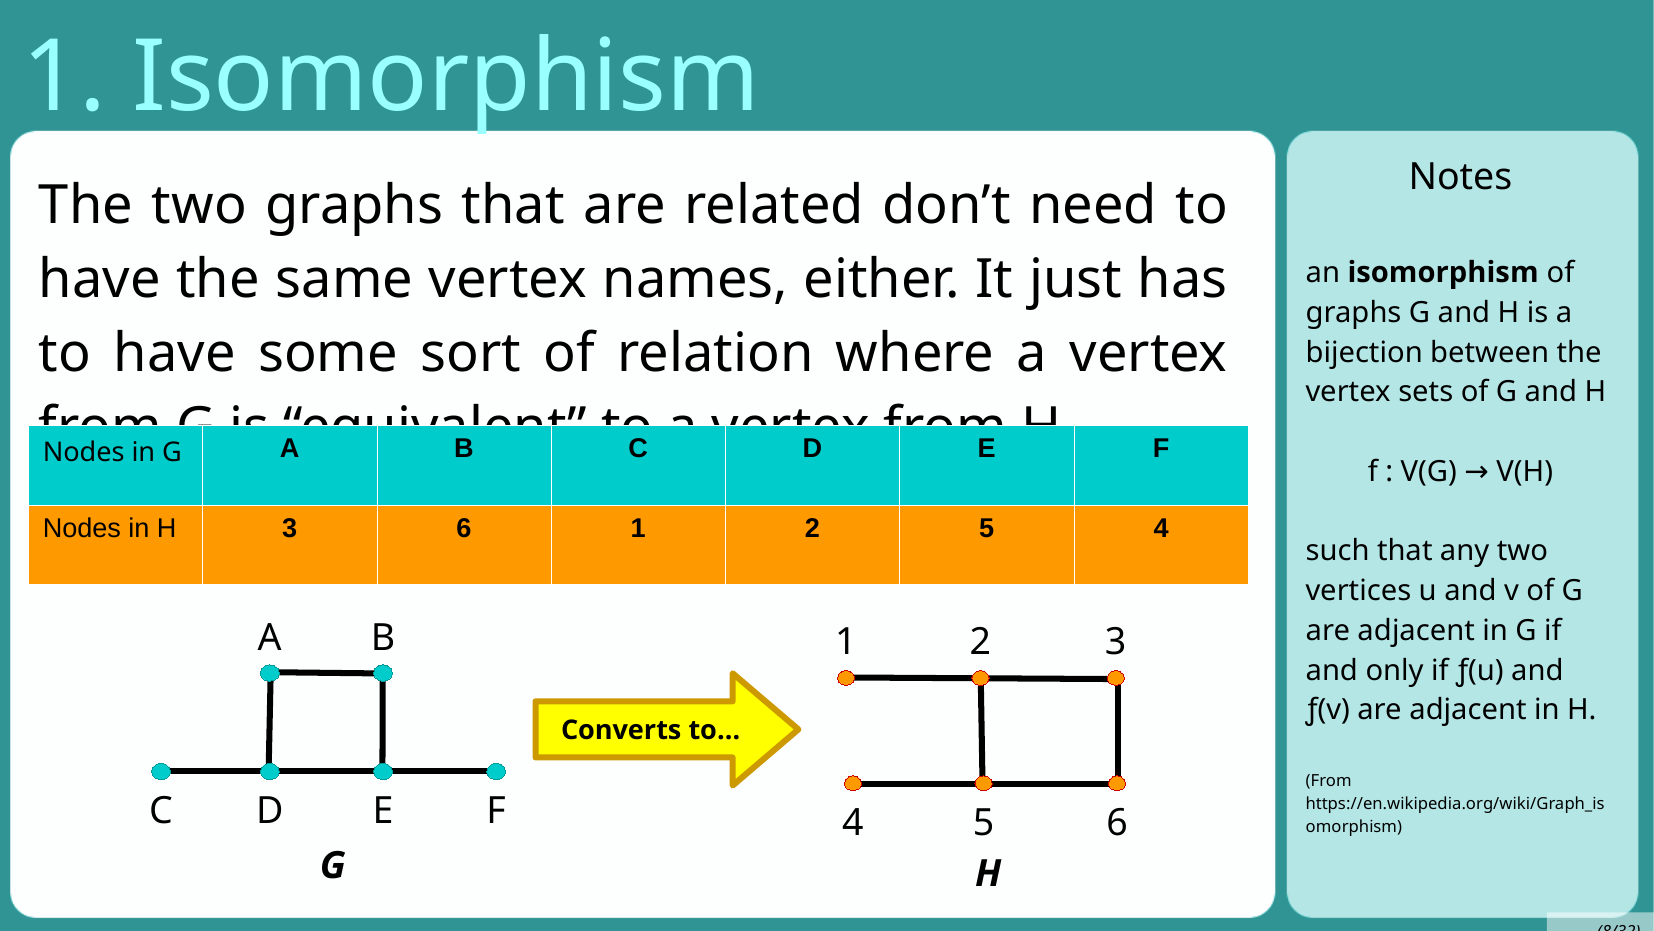

# 1. Isomorphism
Notes
an isomorphism of graphs G and H is a bijection between the vertex sets of G and H
f : V(G) → V(H)
such that any two vertices u and v of G are adjacent in G if and only if ƒ(u) and ƒ(v) are adjacent in H.
(From https://en.wikipedia.org/wiki/Graph_isomorphism)
The two graphs that are related don’t need to have the same vertex names, either. It just has to have some sort of relation where a vertex from G is “equivalent” to a vertex from H.
| Nodes in G | A | B | C | D | E | F |
| --- | --- | --- | --- | --- | --- | --- |
| Nodes in H | 3 | 6 | 1 | 2 | 5 | 4 |
A
B
C
D
E
F
1
2
3
4
5
6
Converts to…
G
H